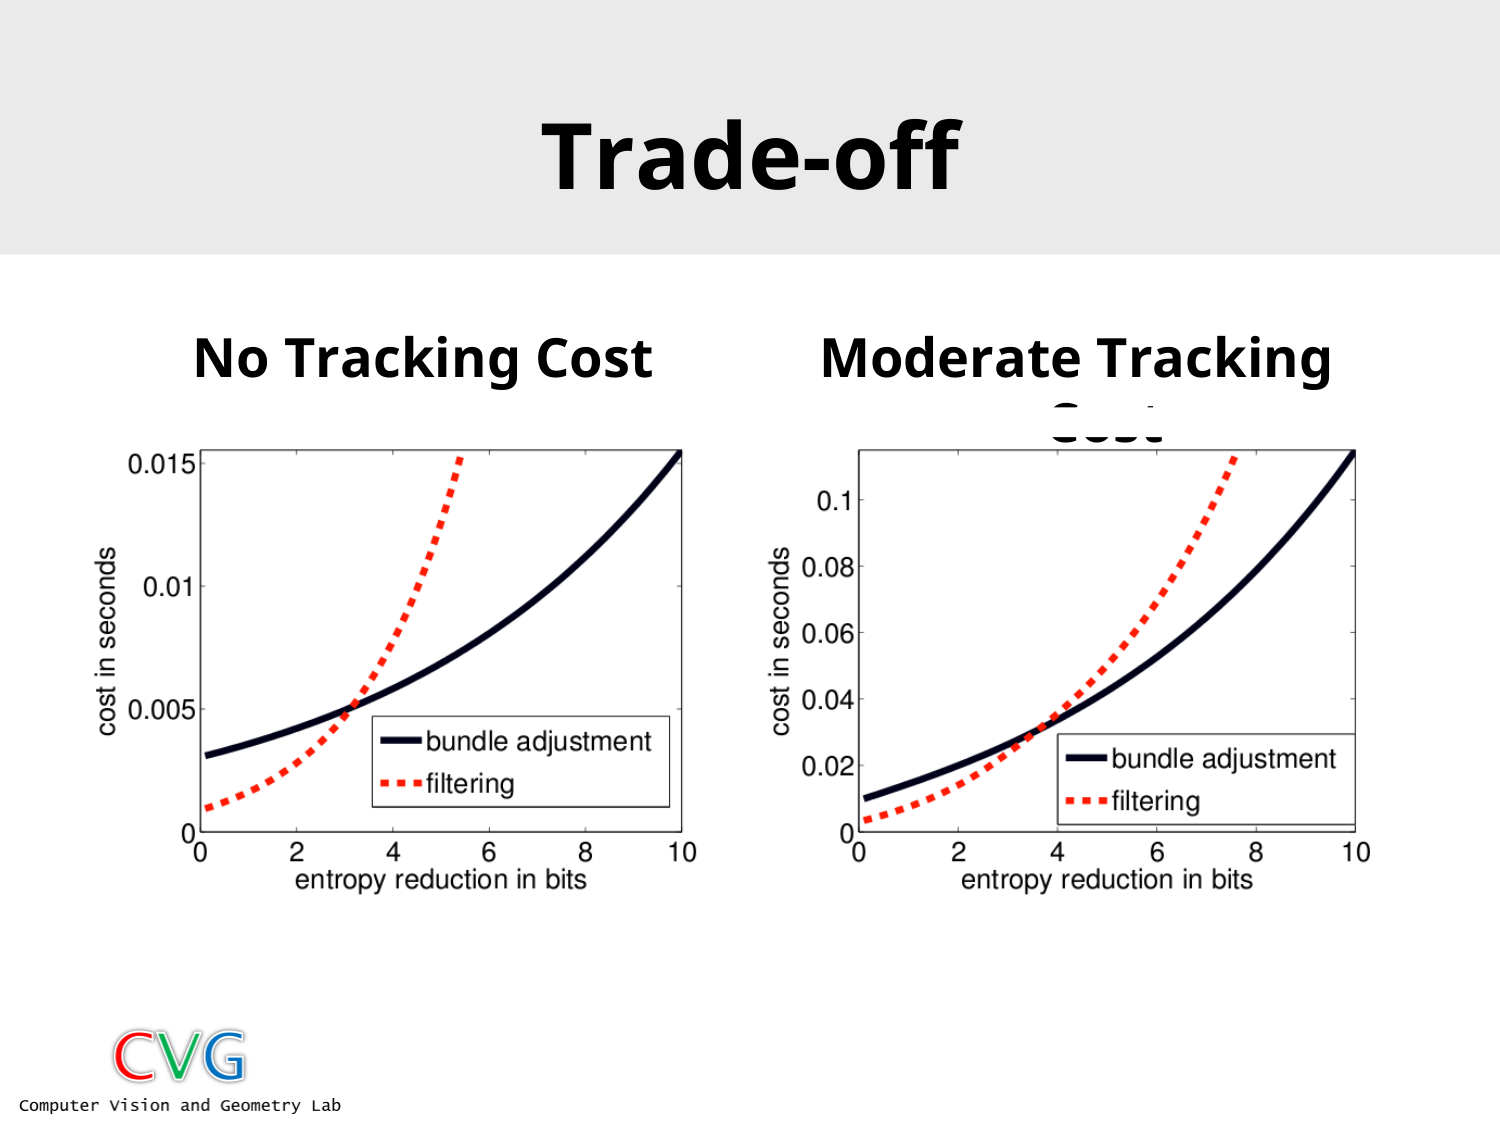

# Trade-off
No Tracking Cost
Moderate Tracking Cost